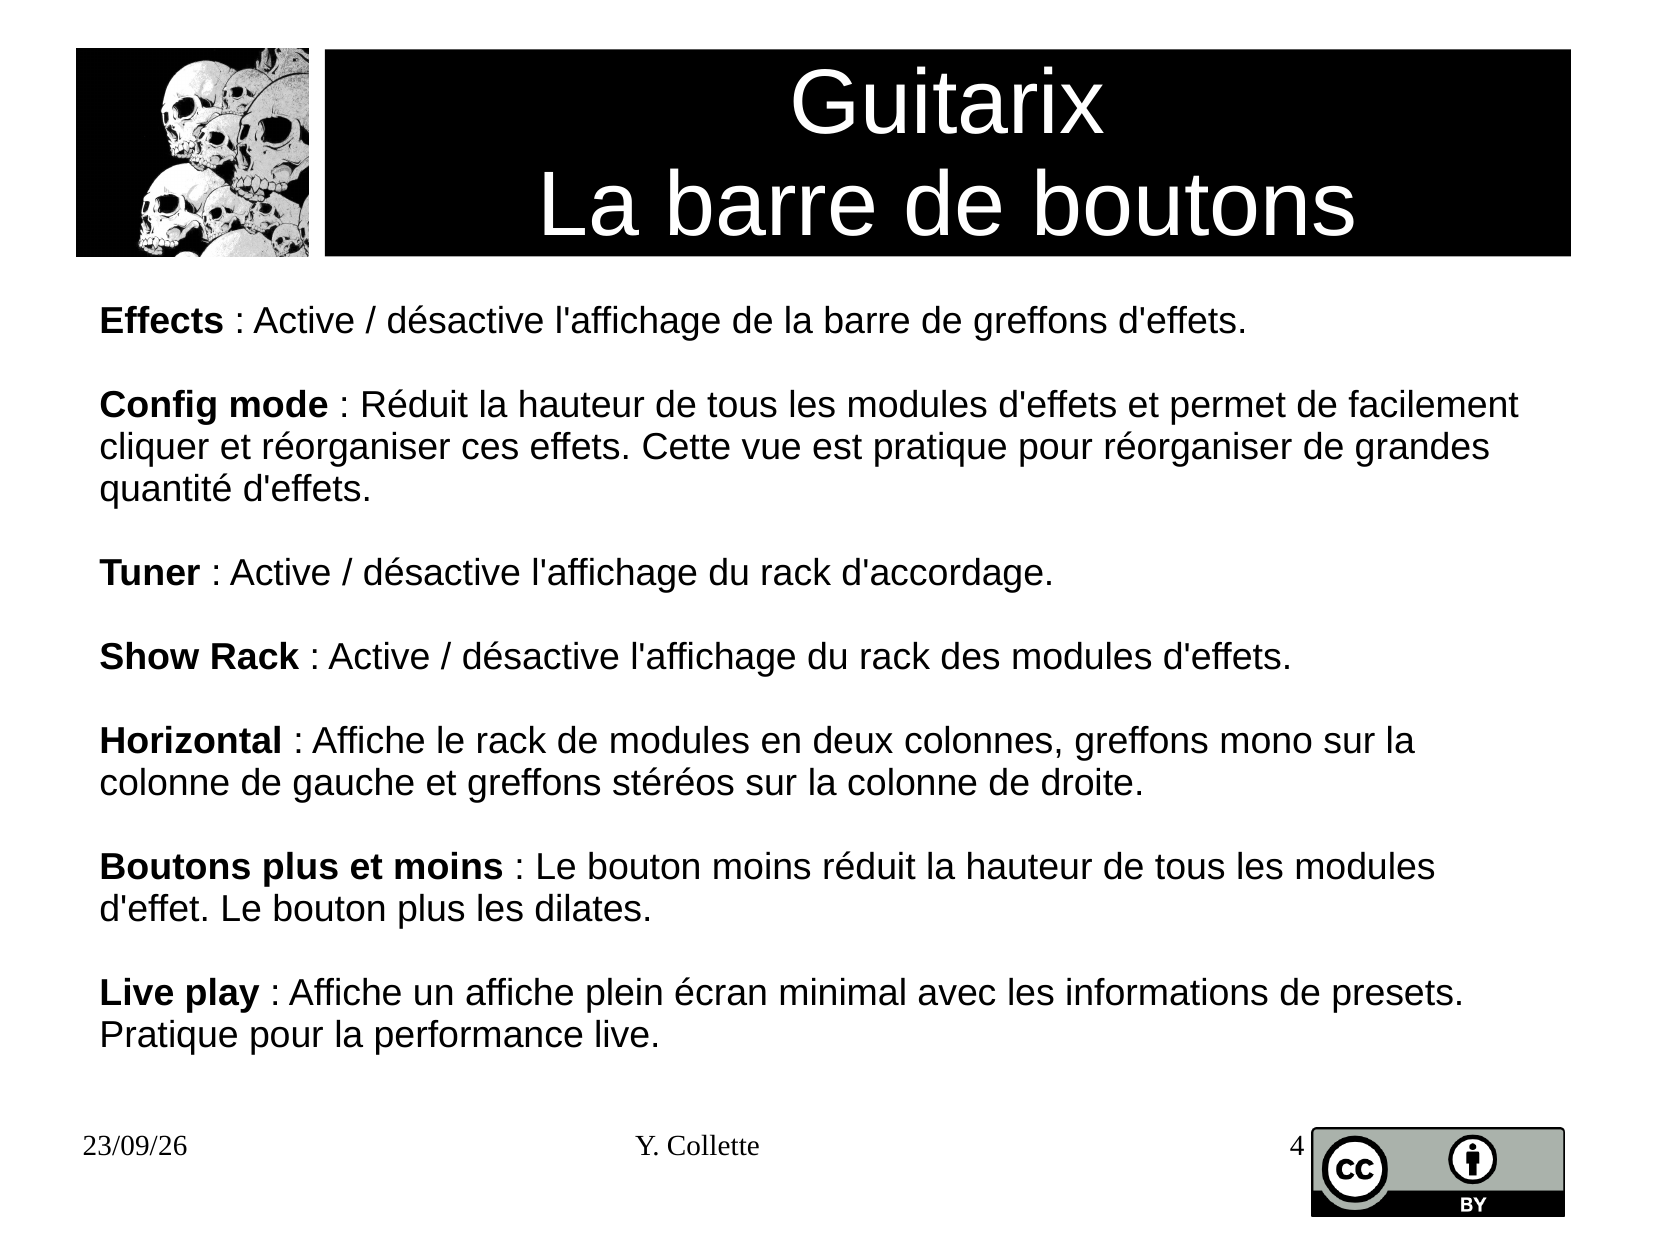

# Guitarix La barre de boutons
Effects : Active / désactive l'affichage de la barre de greffons d'effets.
Config mode : Réduit la hauteur de tous les modules d'effets et permet de facilement cliquer et réorganiser ces effets. Cette vue est pratique pour réorganiser de grandes quantité d'effets.
Tuner : Active / désactive l'affichage du rack d'accordage.
Show Rack : Active / désactive l'affichage du rack des modules d'effets.
Horizontal : Affiche le rack de modules en deux colonnes, greffons mono sur la colonne de gauche et greffons stéréos sur la colonne de droite.
Boutons plus et moins : Le bouton moins réduit la hauteur de tous les modules d'effet. Le bouton plus les dilates.
Live play : Affiche un affiche plein écran minimal avec les informations de presets. Pratique pour la performance live.
Y. Collette
4